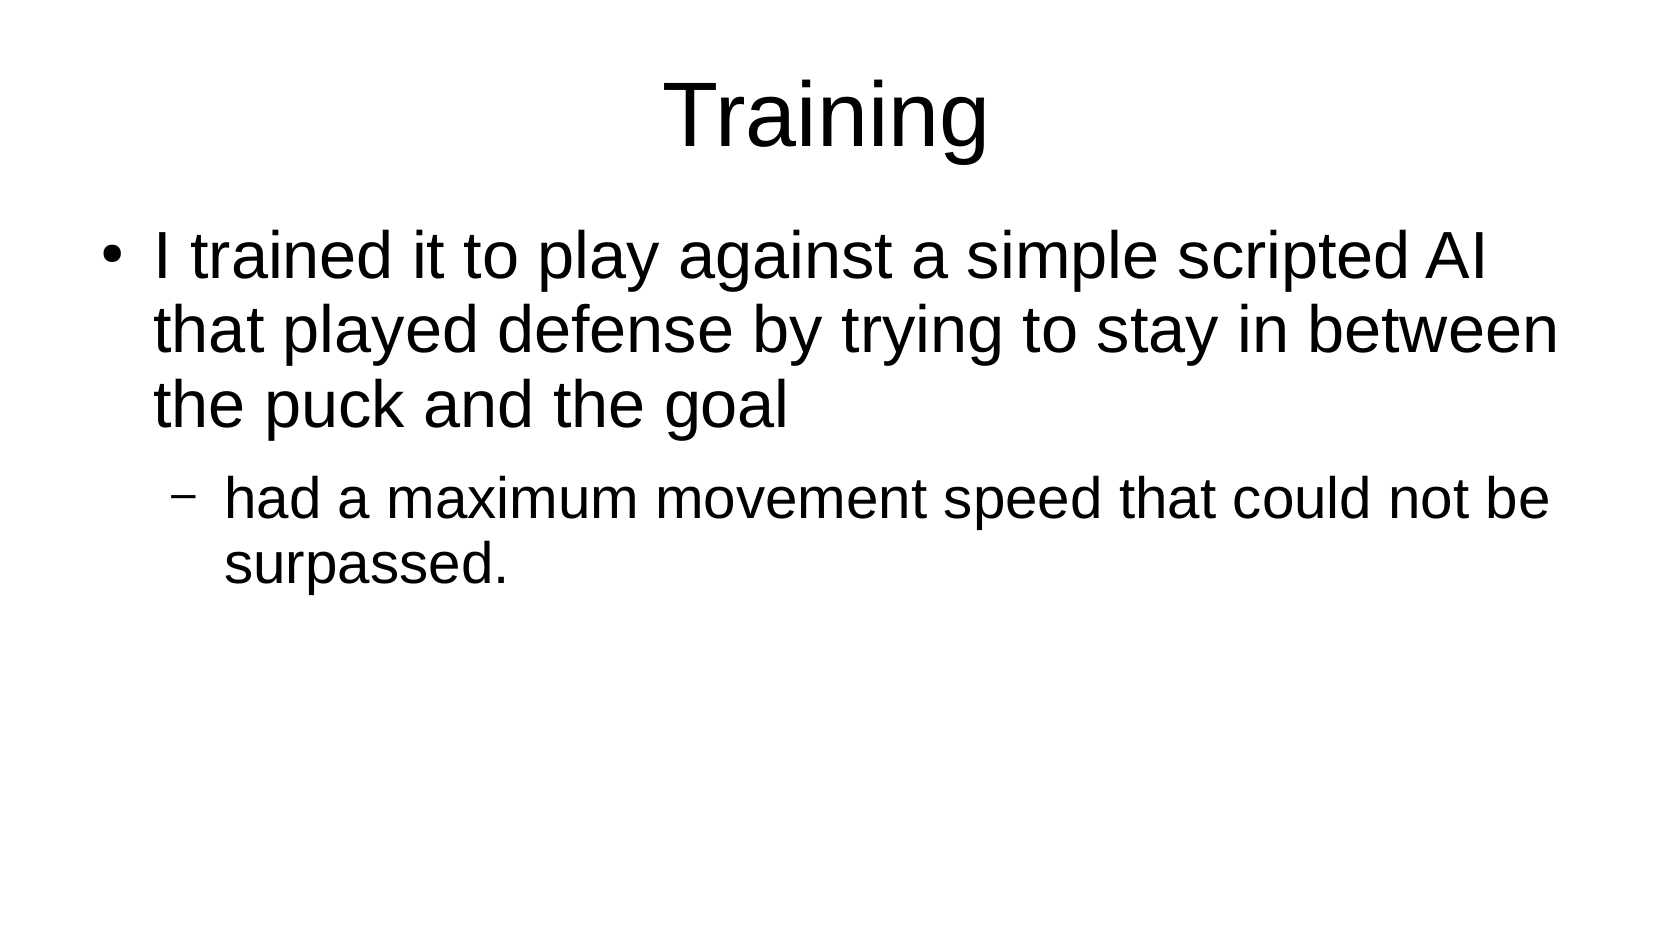

# Training
I trained it to play against a simple scripted AI that played defense by trying to stay in between the puck and the goal
had a maximum movement speed that could not be surpassed.